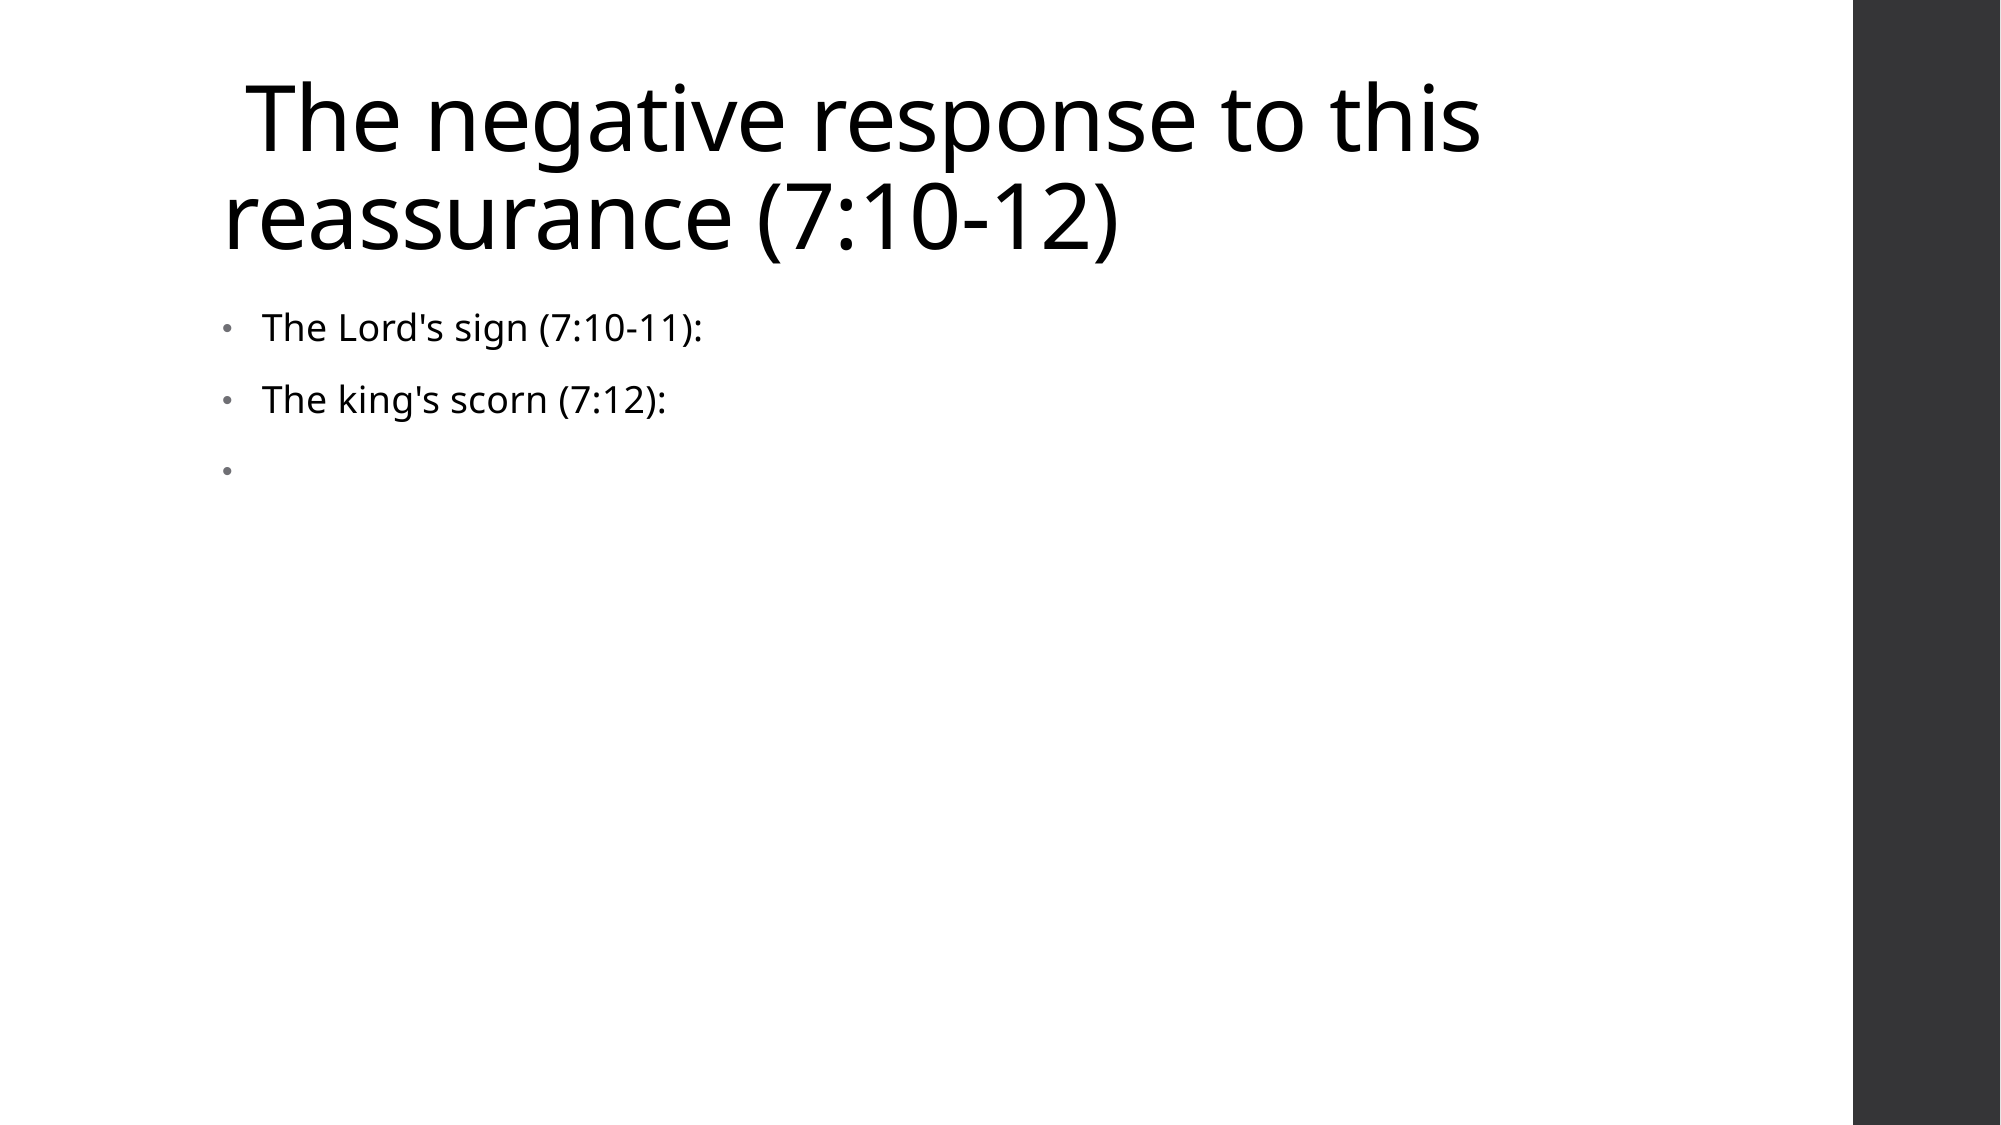

# The negative response to this reassurance (7:10-12)
 The Lord's sign (7:10-11):
 The king's scorn (7:12):